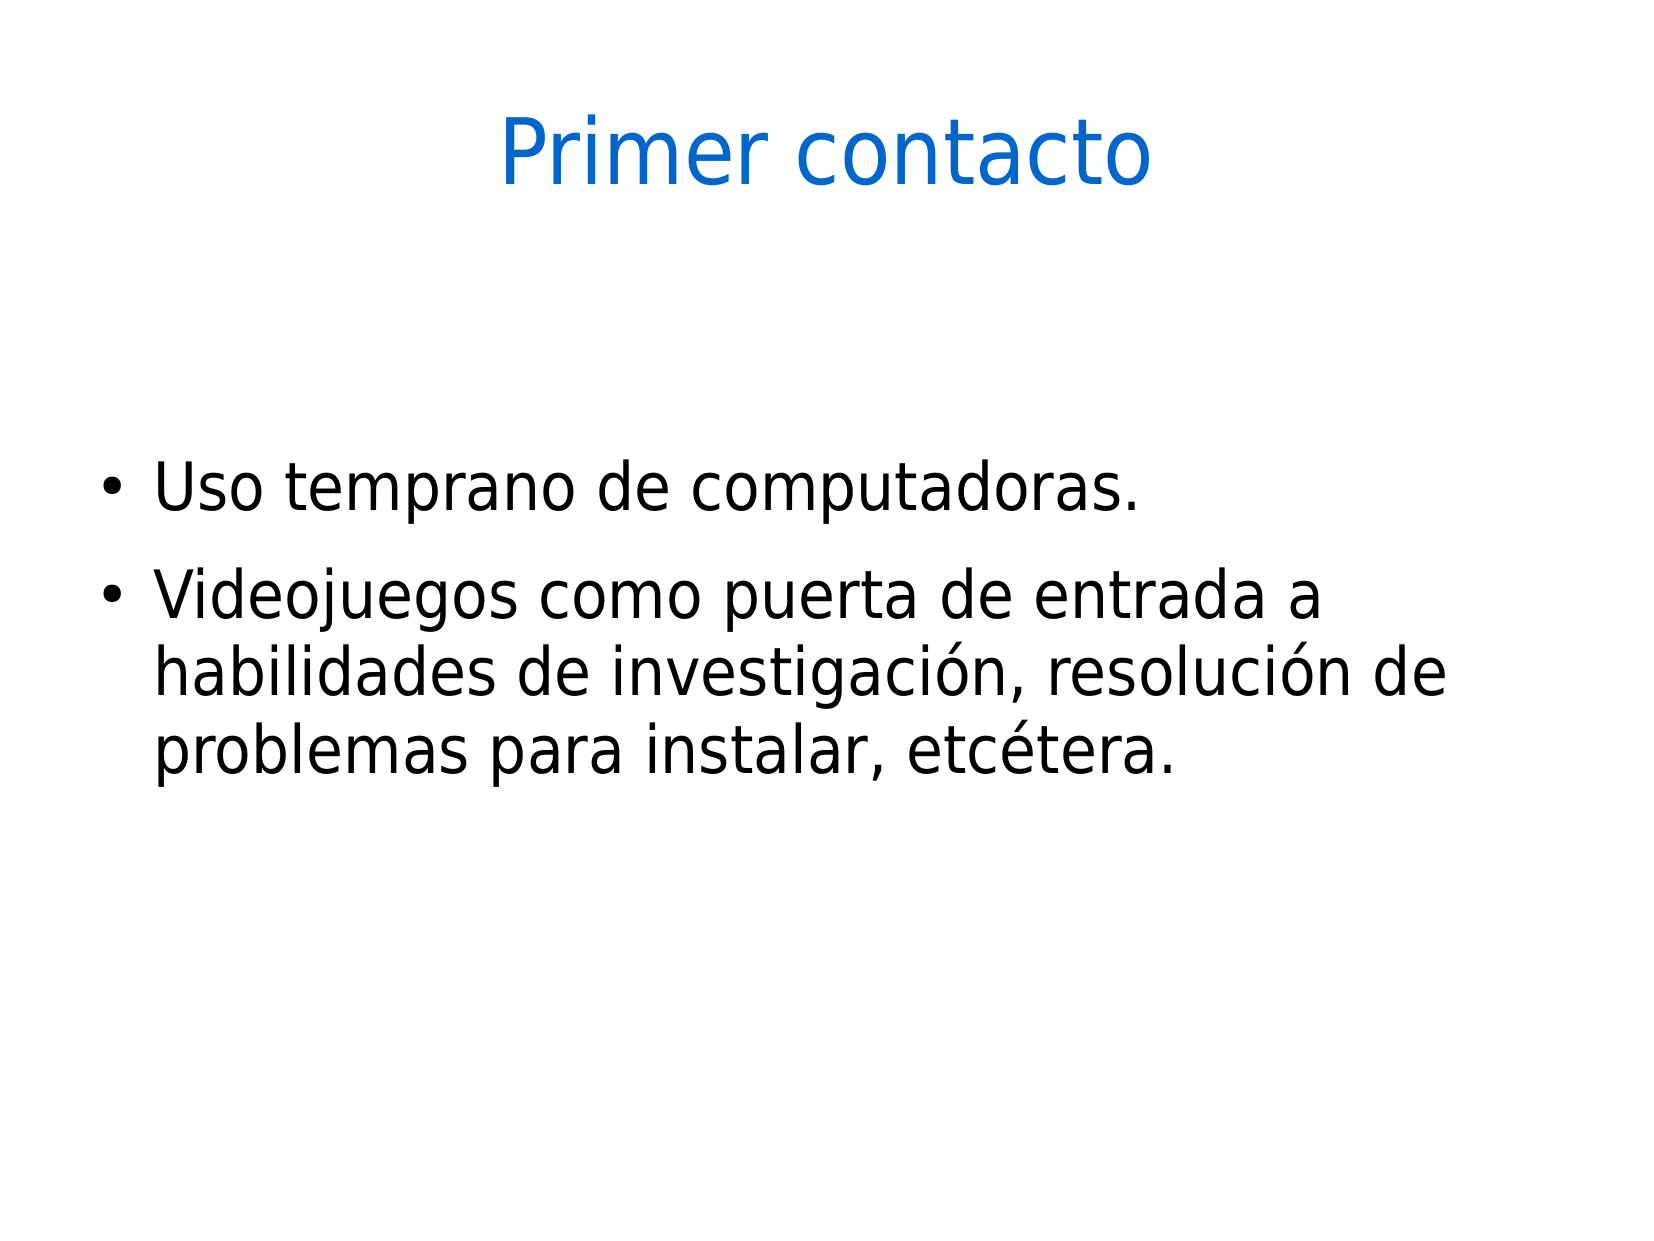

# Primer contacto
Uso temprano de computadoras.
Videojuegos como puerta de entrada a habilidades de investigación, resolución de problemas para instalar, etcétera.